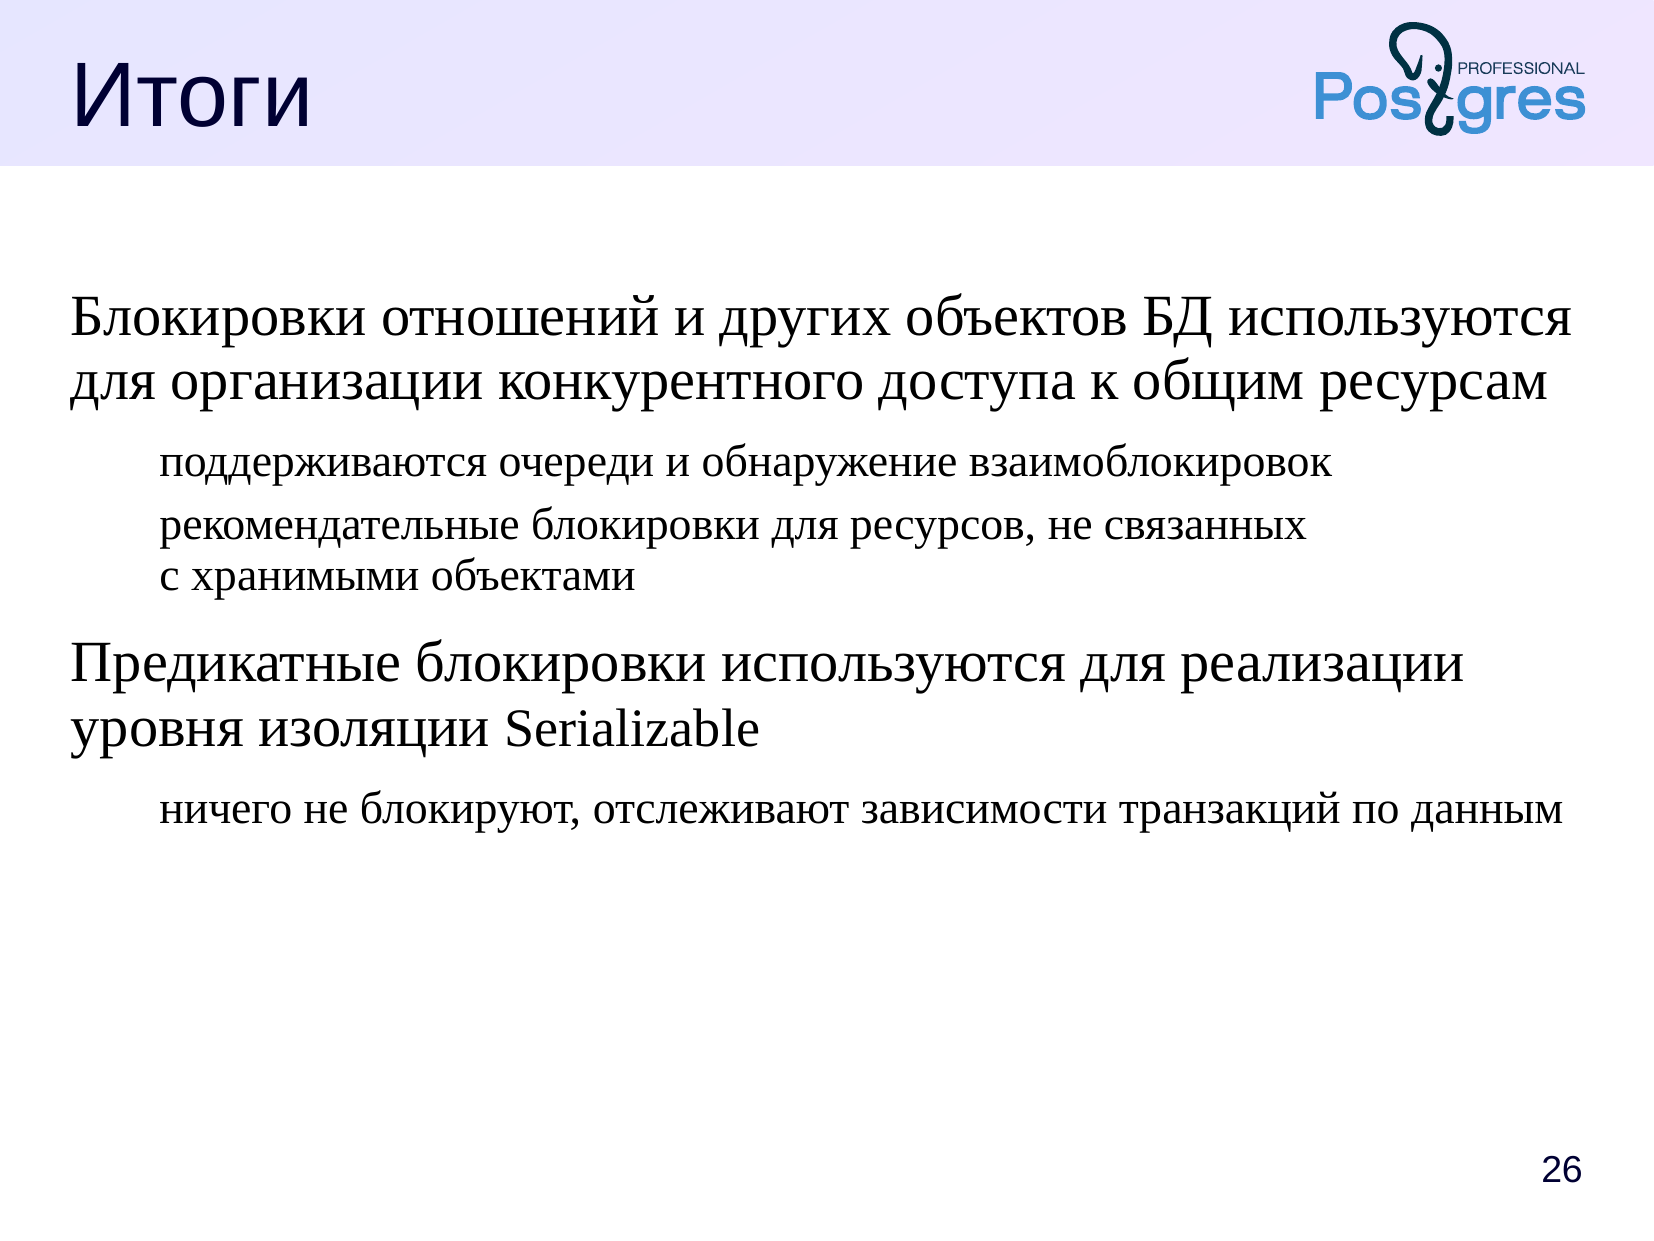

# Итоги
Блокировки отношений и других объектов БД используются для организации конкурентного доступа к общим ресурсам
поддерживаются очереди и обнаружение взаимоблокировок
рекомендательные блокировки для ресурсов, не связанных
с хранимыми объектами
Предикатные блокировки используются для реализации уровня изоляции Serializable
ничего не блокируют, отслеживают зависимости транзакций по данным